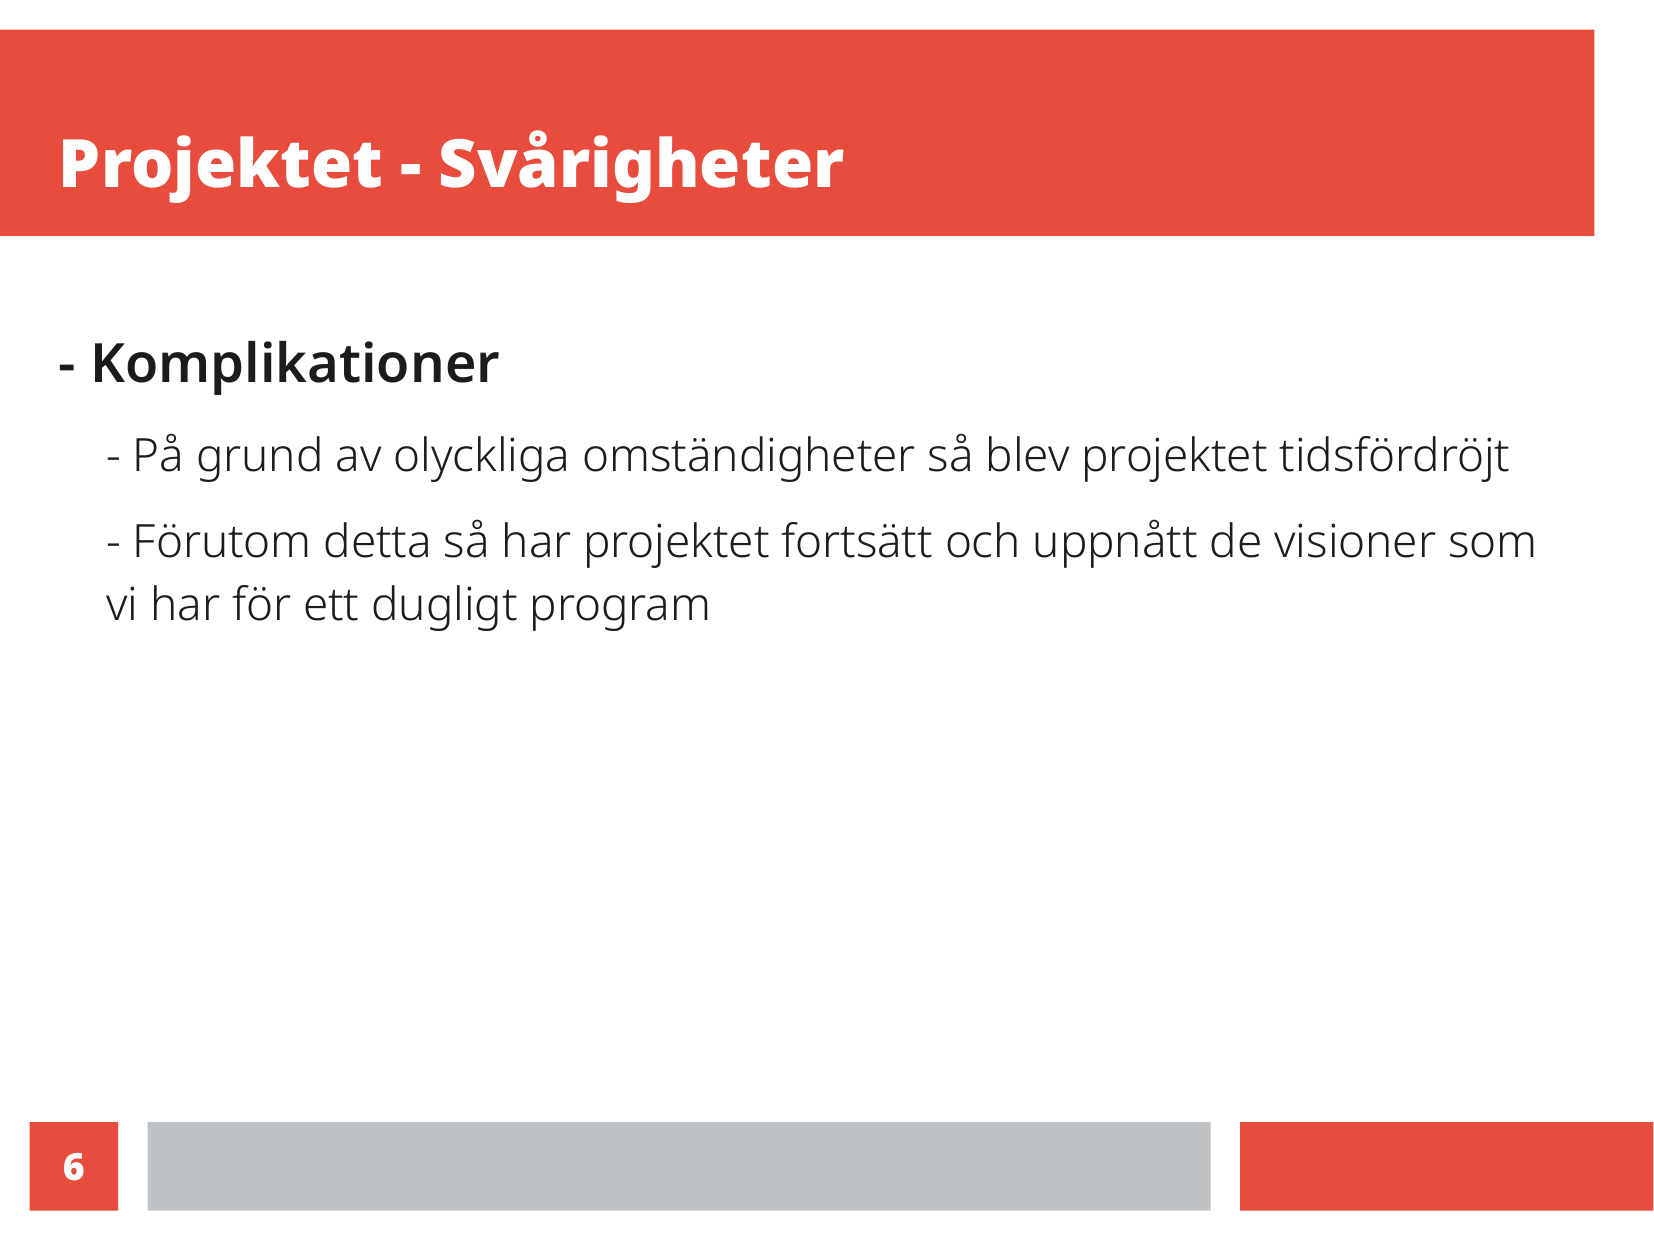

# Projektet - Svårigheter
- Komplikationer
- På grund av olyckliga omständigheter så blev projektet tidsfördröjt
- Förutom detta så har projektet fortsätt och uppnått de visioner som vi har för ett dugligt program
6